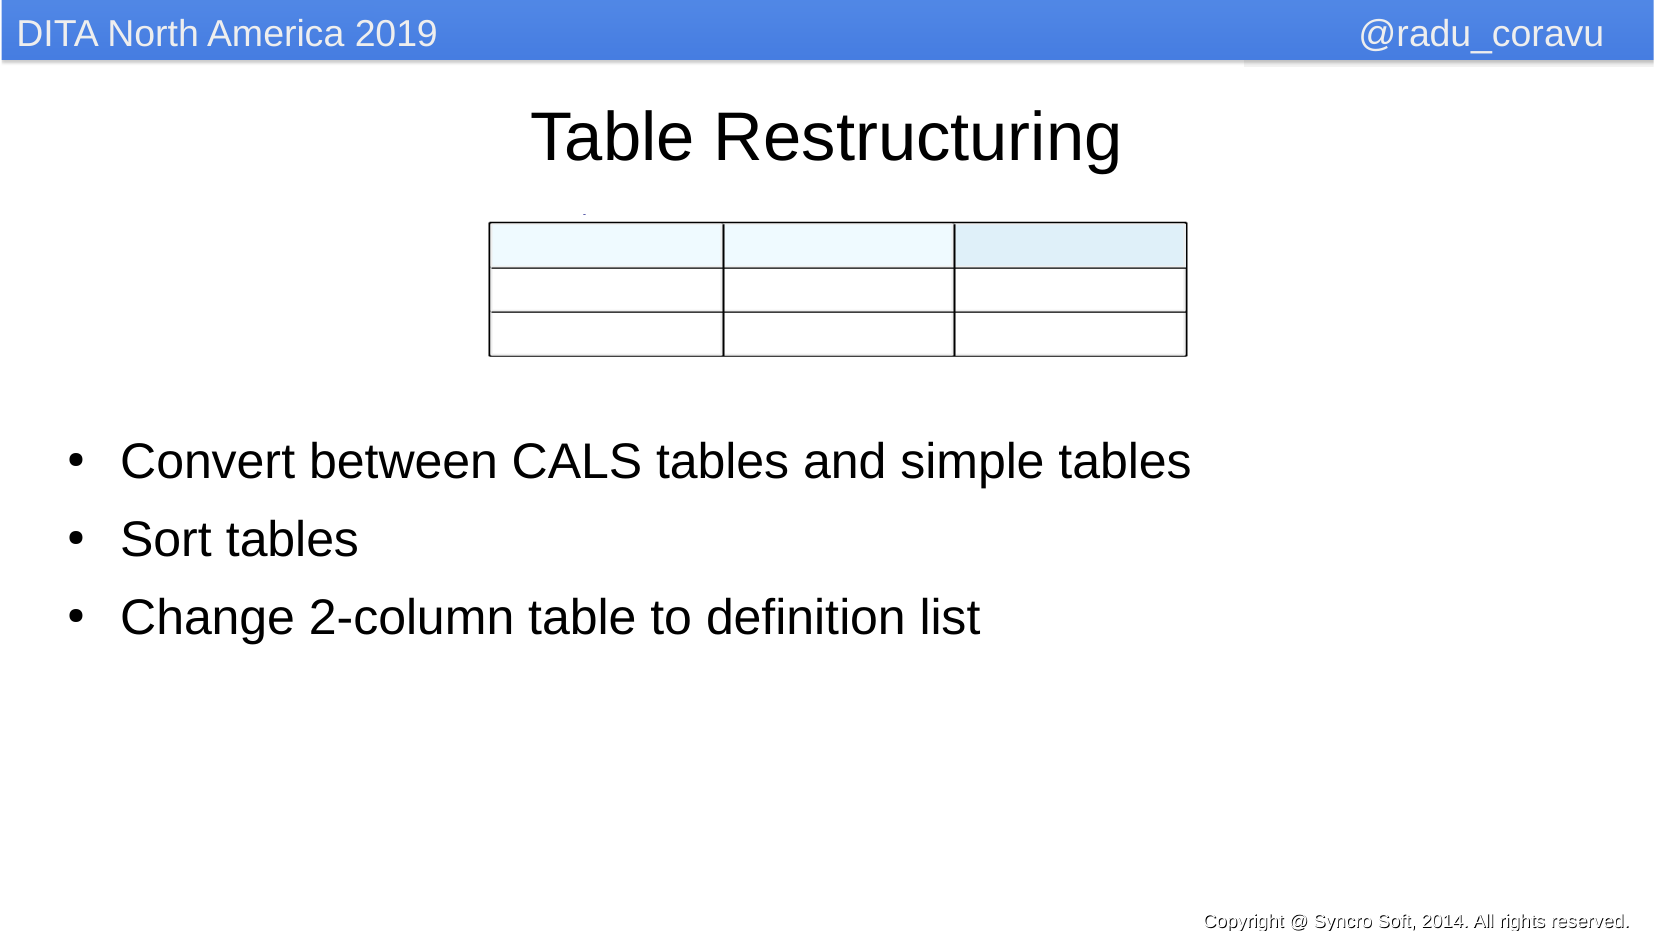

# Table Restructuring
Convert between CALS tables and simple tables
Sort tables
Change 2-column table to definition list